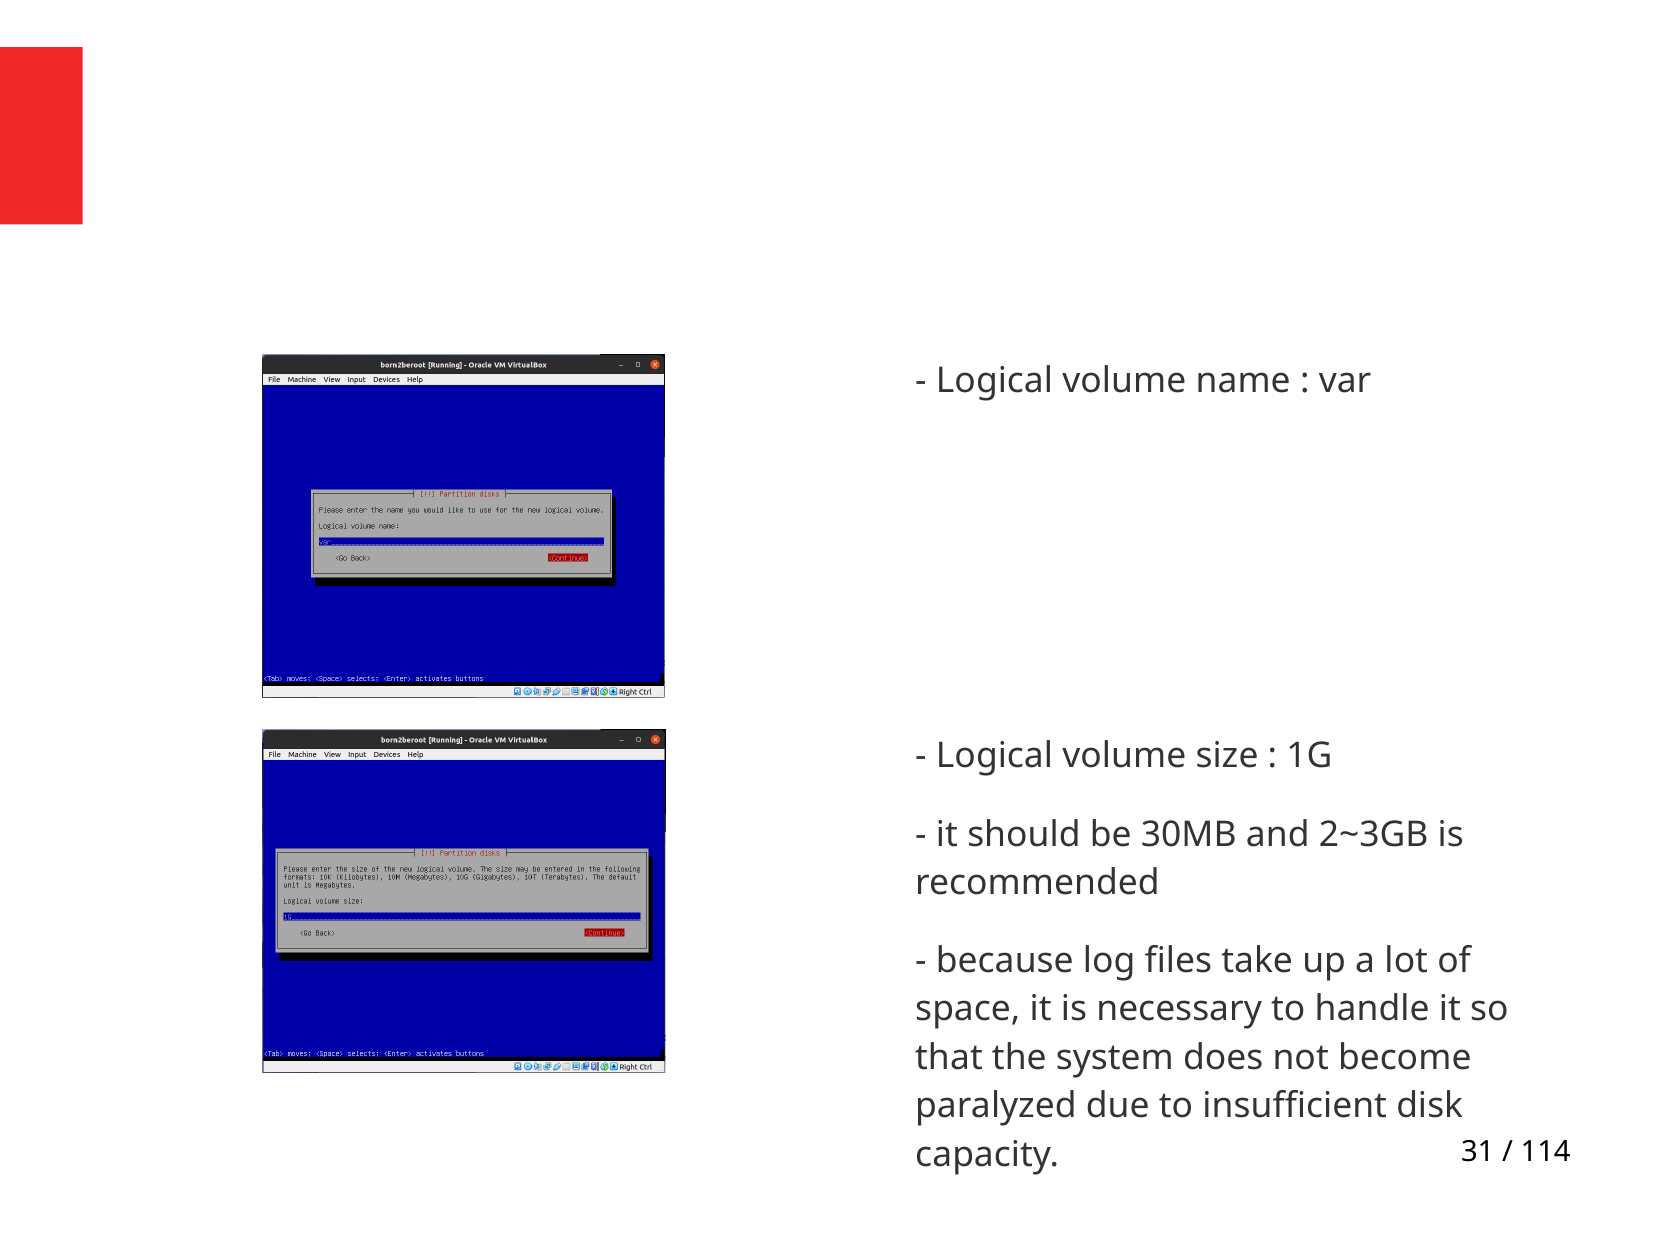

# - Logical volume name : var
- Logical volume size : 1G
- it should be 30MB and 2~3GB is recommended
- because log files take up a lot of space, it is necessary to handle it so that the system does not become paralyzed due to insufficient disk capacity.
31